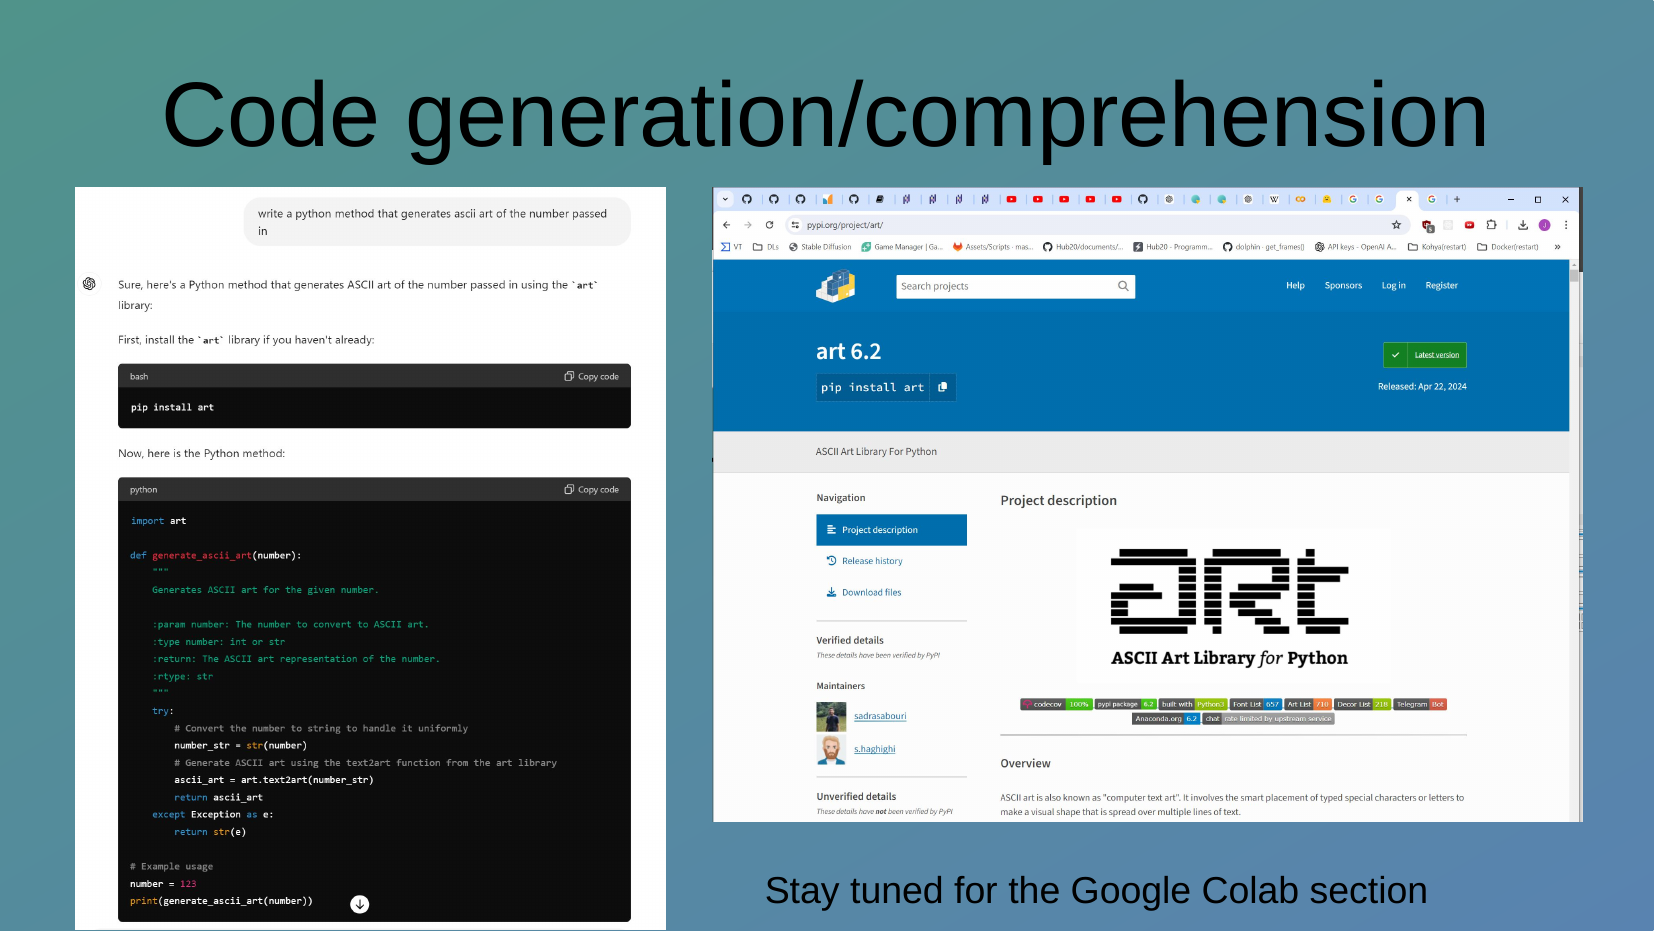

# Code generation/comprehension
Stay tuned for the Google Colab section